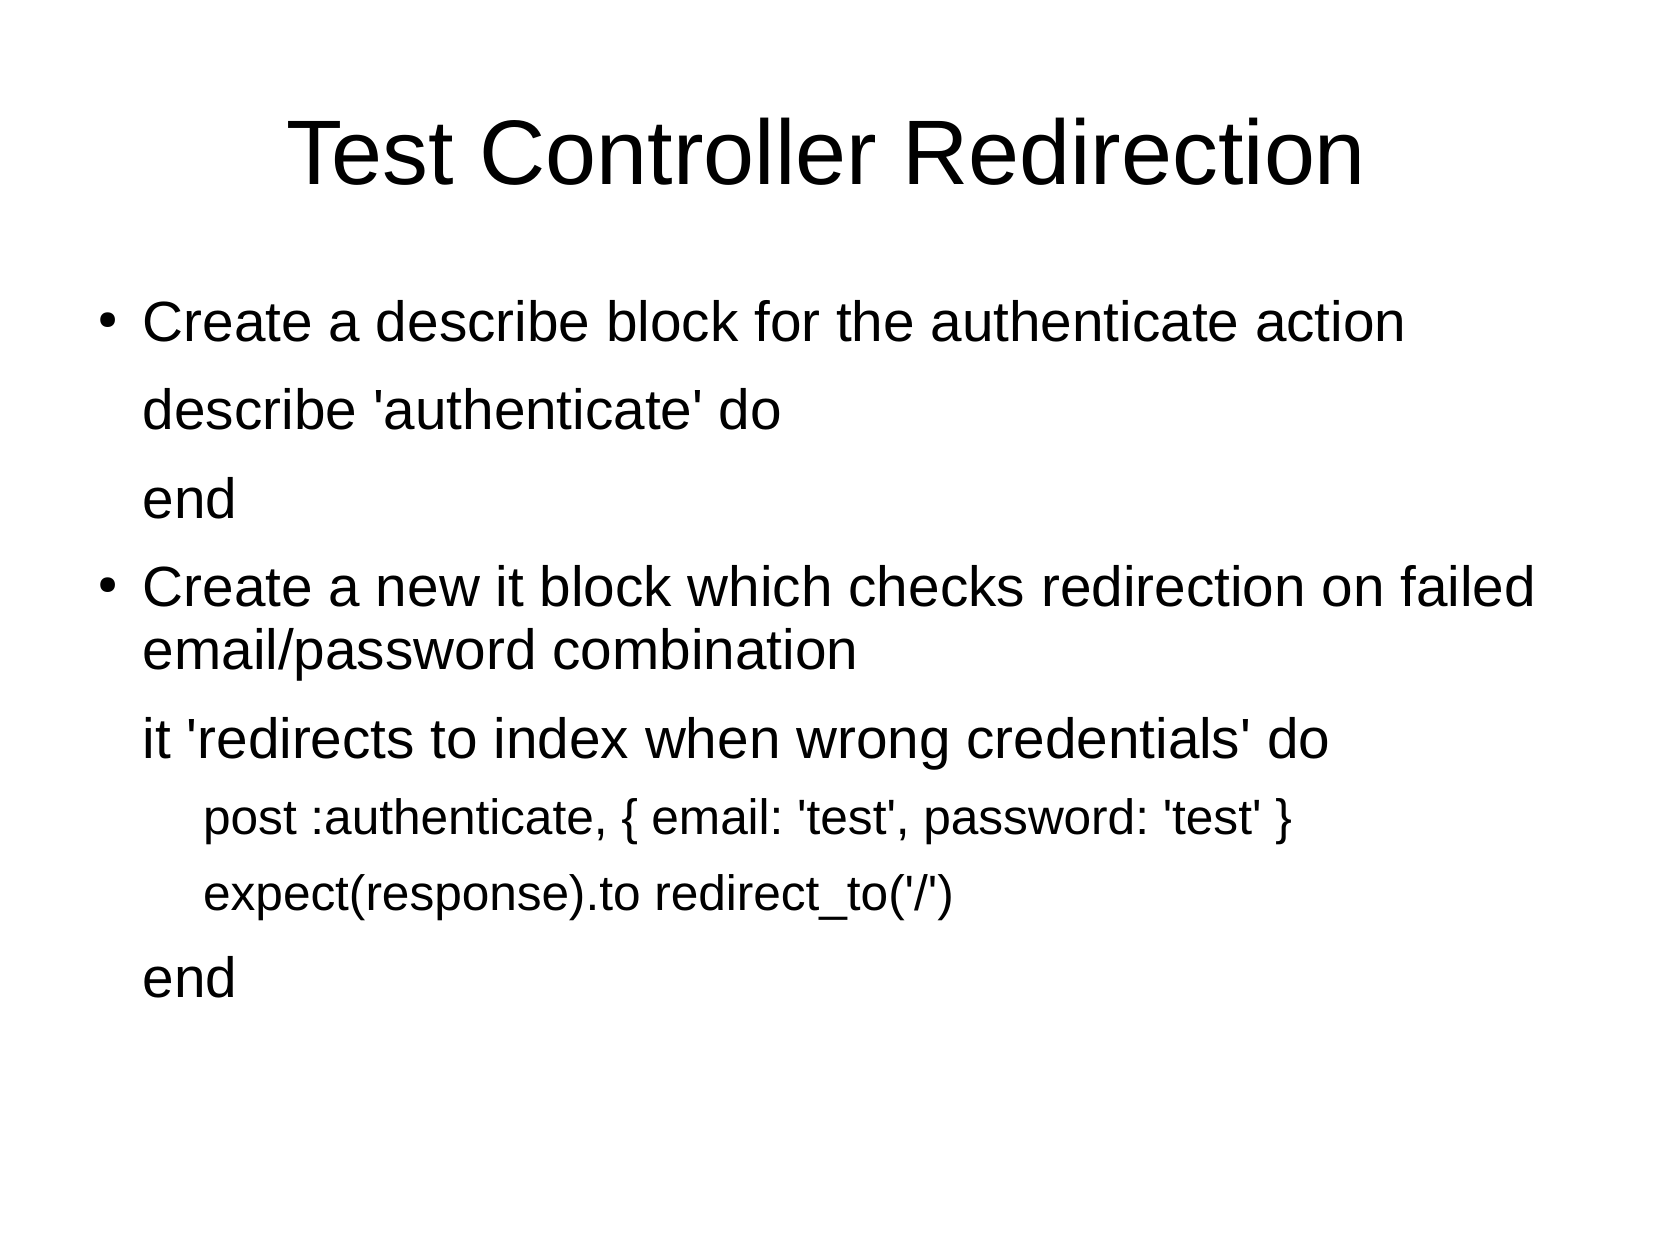

# Test Controller Redirection
Create a describe block for the authenticate action
describe 'authenticate' do
end
Create a new it block which checks redirection on failed email/password combination
it 'redirects to index when wrong credentials' do
post :authenticate, { email: 'test', password: 'test' }
expect(response).to redirect_to('/')
end